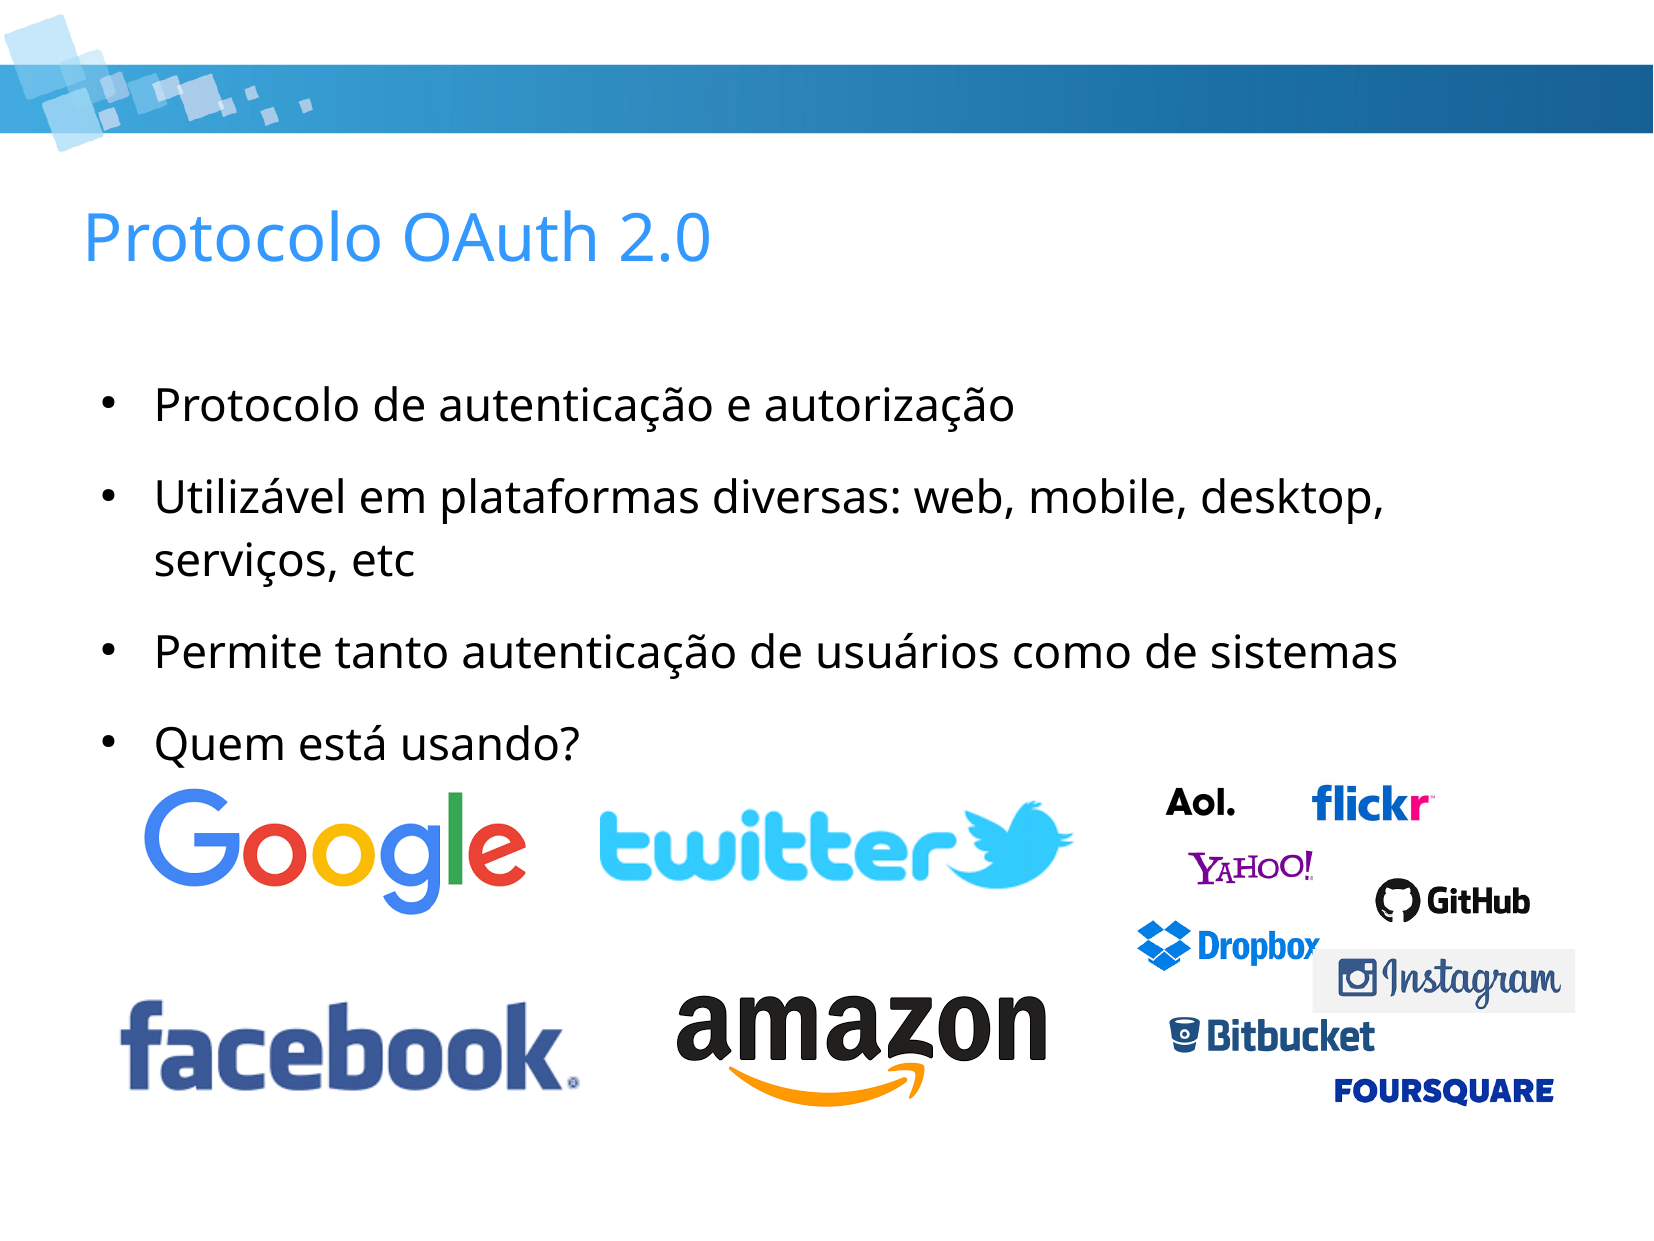

# Protocolo OAuth 2.0
Protocolo de autenticação e autorização
Utilizável em plataformas diversas: web, mobile, desktop, serviços, etc
Permite tanto autenticação de usuários como de sistemas
Quem está usando?